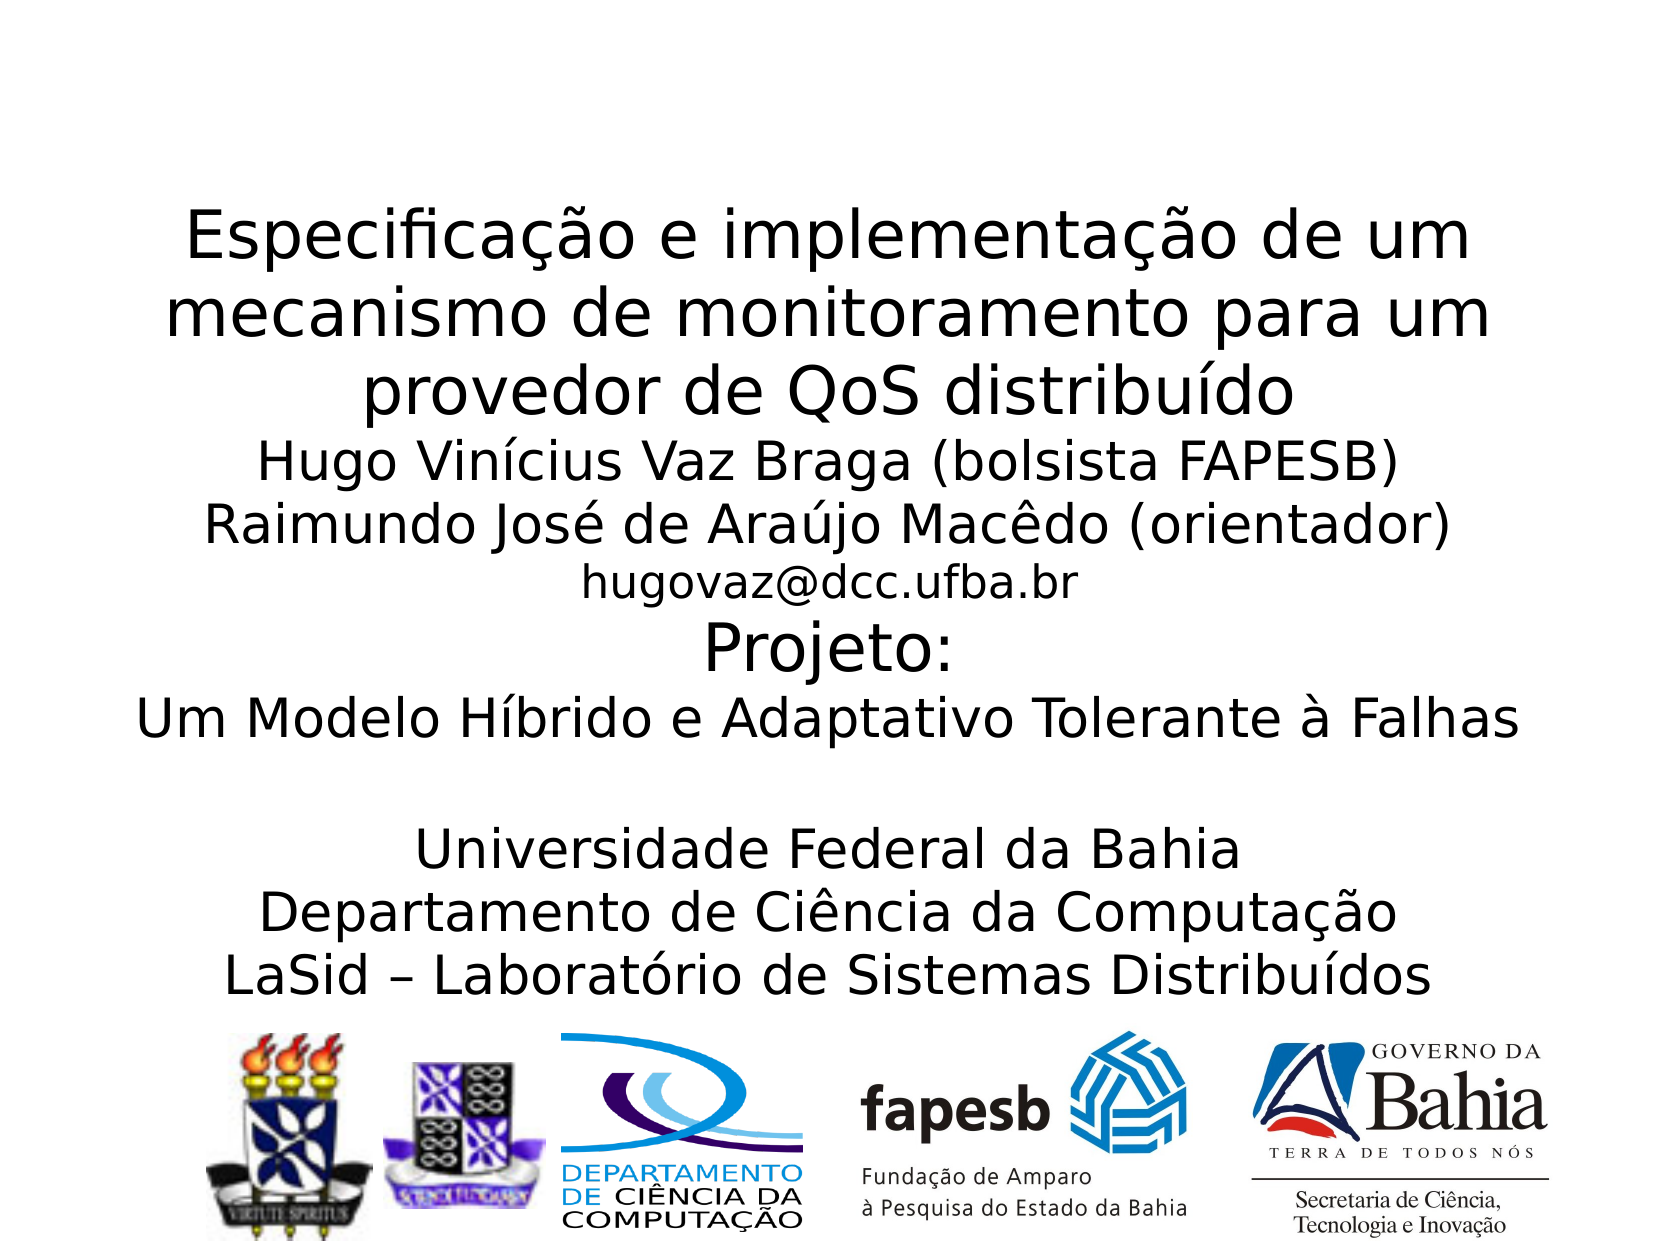

# Especificação e implementação de um mecanismo de monitoramento para um provedor de QoS distribuído Hugo Vinícius Vaz Braga (bolsista FAPESB) Raimundo José de Araújo Macêdo (orientador) hugovaz@dcc.ufba.br Projeto: Um Modelo Híbrido e Adaptativo Tolerante à Falhas Universidade Federal da Bahia Departamento de Ciência da Computação LaSid – Laboratório de Sistemas Distribuídos